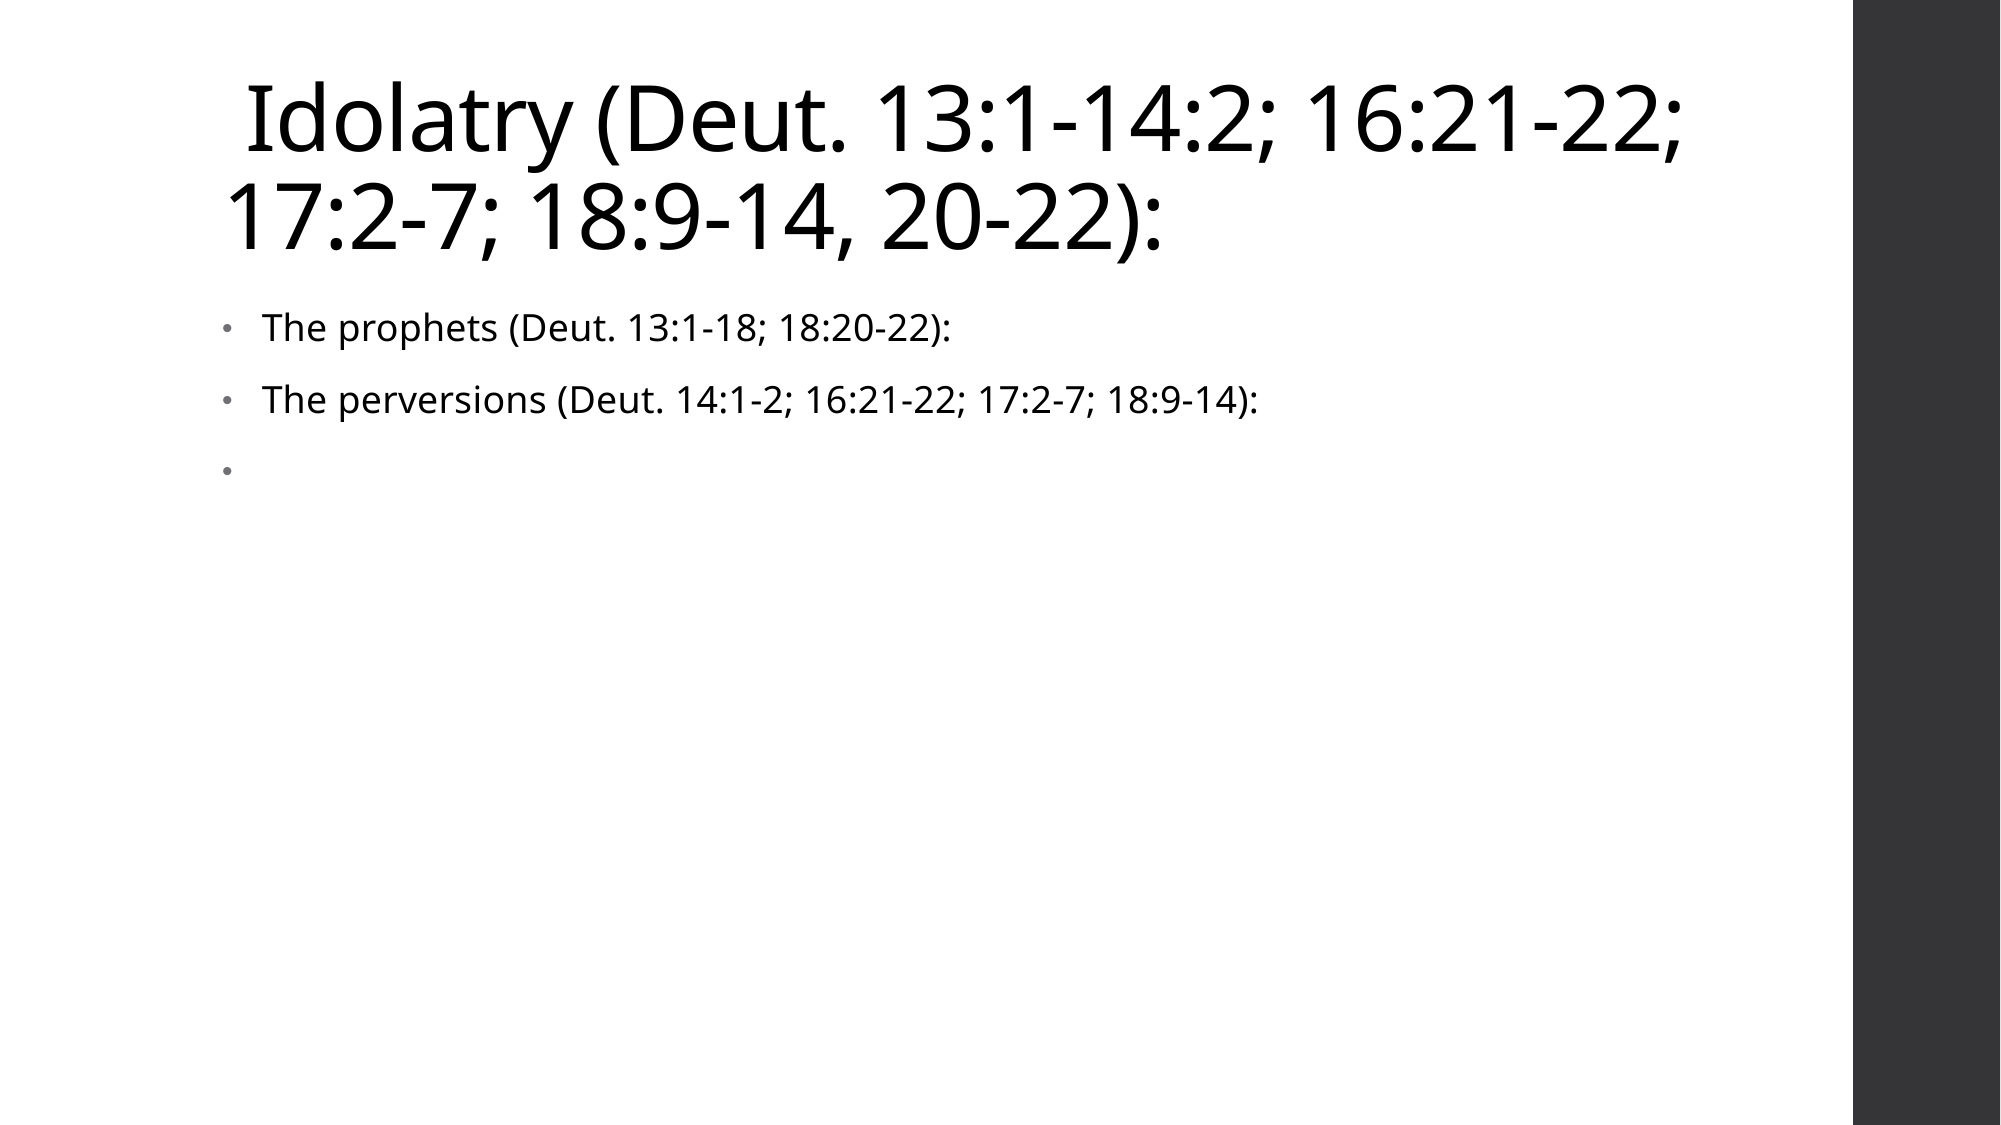

# Idolatry (Deut. 13:1-14:2; 16:21-22; 17:2-7; 18:9-14, 20-22):
 The prophets (Deut. 13:1-18; 18:20-22):
 The perversions (Deut. 14:1-2; 16:21-22; 17:2-7; 18:9-14):